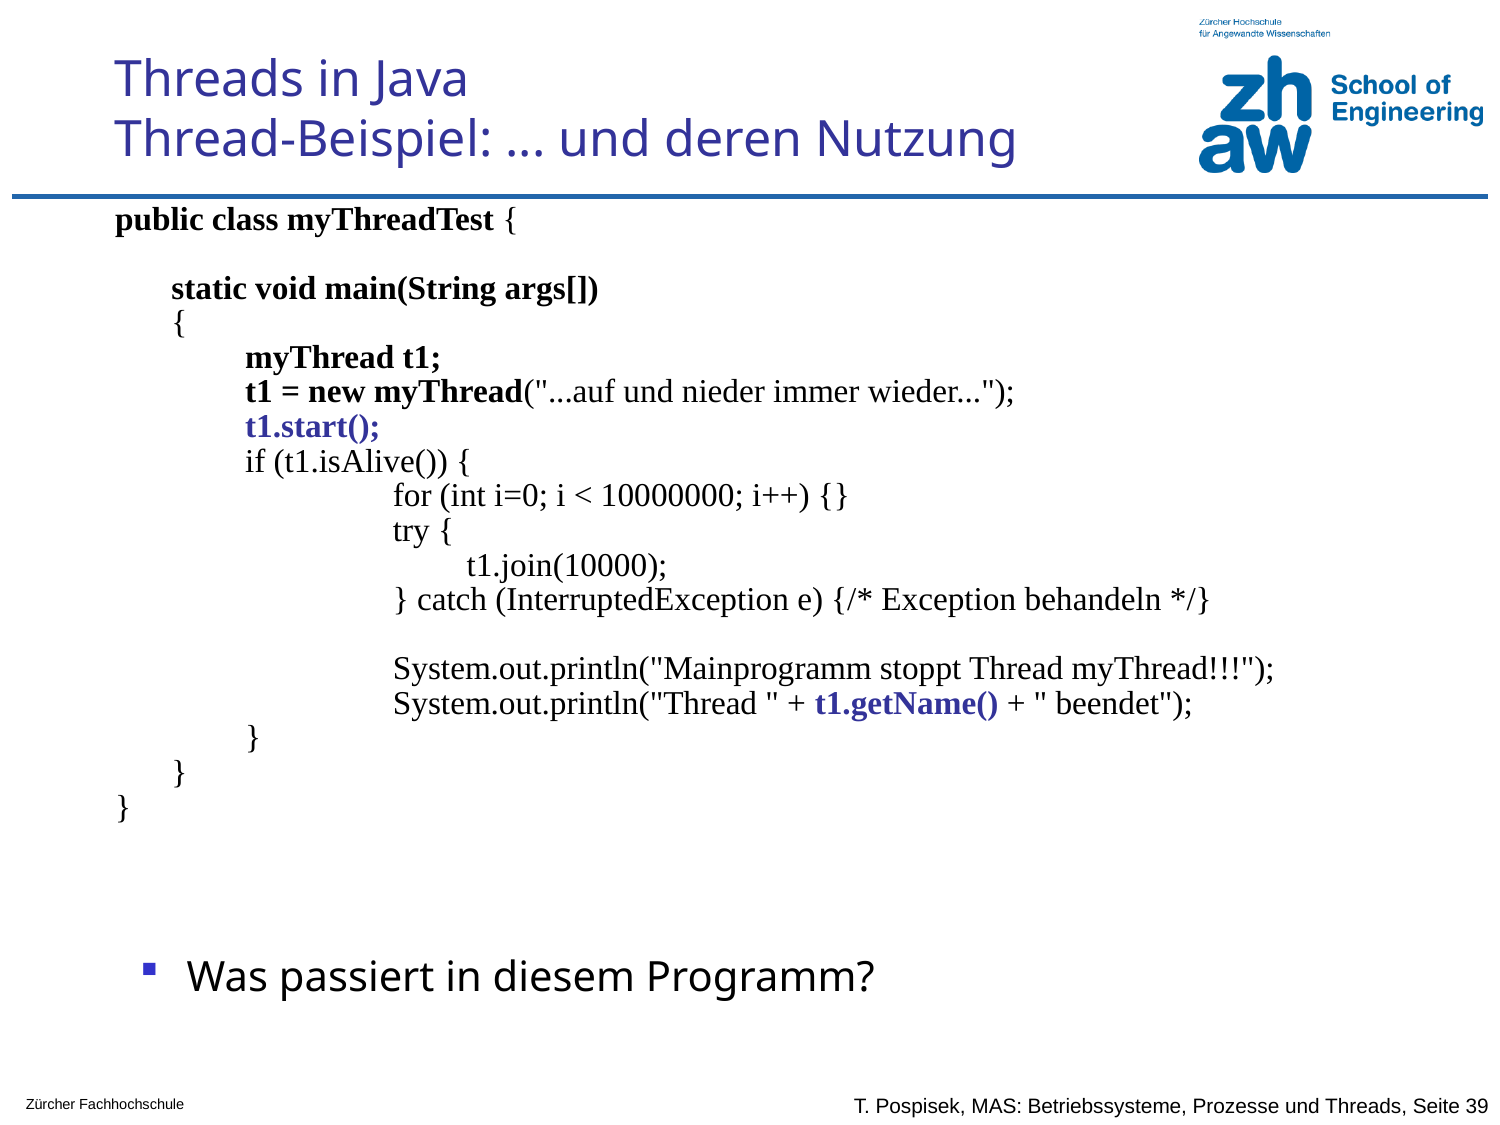

# Threads in Java Thread-Beispiel: ... und deren Nutzung
public class myThreadTest {
	static void main(String args[])
	{
		myThread t1;
		t1 = new myThread("...auf und nieder immer wieder...");
		t1.start();
		if (t1.isAlive()) {
				for (int i=0; i < 10000000; i++) {}
				try {
					t1.join(10000);
				} catch (InterruptedException e) {/* Exception behandeln */}
				System.out.println("Mainprogramm stoppt Thread myThread!!!");
				System.out.println("Thread " + t1.getName() + " beendet");
		}
	}
}
Was passiert in diesem Programm?